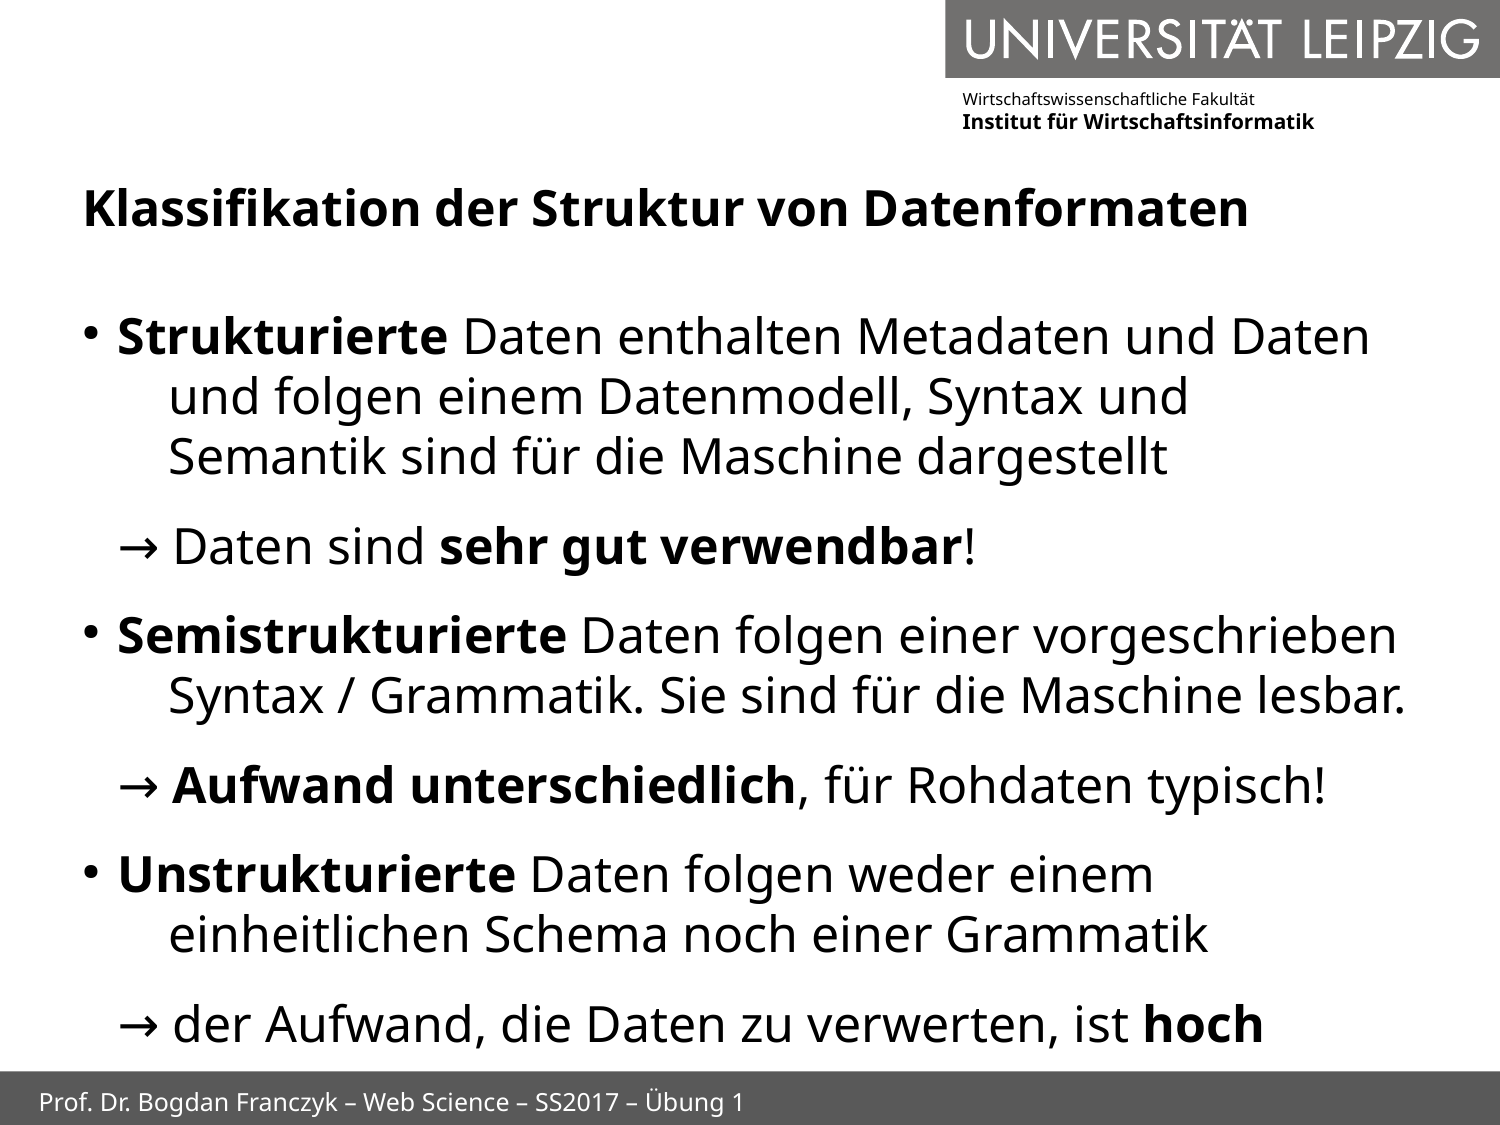

# Klassifikation der Struktur von Datenformaten
Strukturierte Daten enthalten Metadaten und Daten und folgen einem Datenmodell, Syntax und Semantik sind für die Maschine dargestellt
→ Daten sind sehr gut verwendbar!
Semistrukturierte Daten folgen einer vorgeschrieben Syntax / Grammatik. Sie sind für die Maschine lesbar.
→ Aufwand unterschiedlich, für Rohdaten typisch!
Unstrukturierte Daten folgen weder einem einheitlichen Schema noch einer Grammatik
→ der Aufwand, die Daten zu verwerten, ist hoch